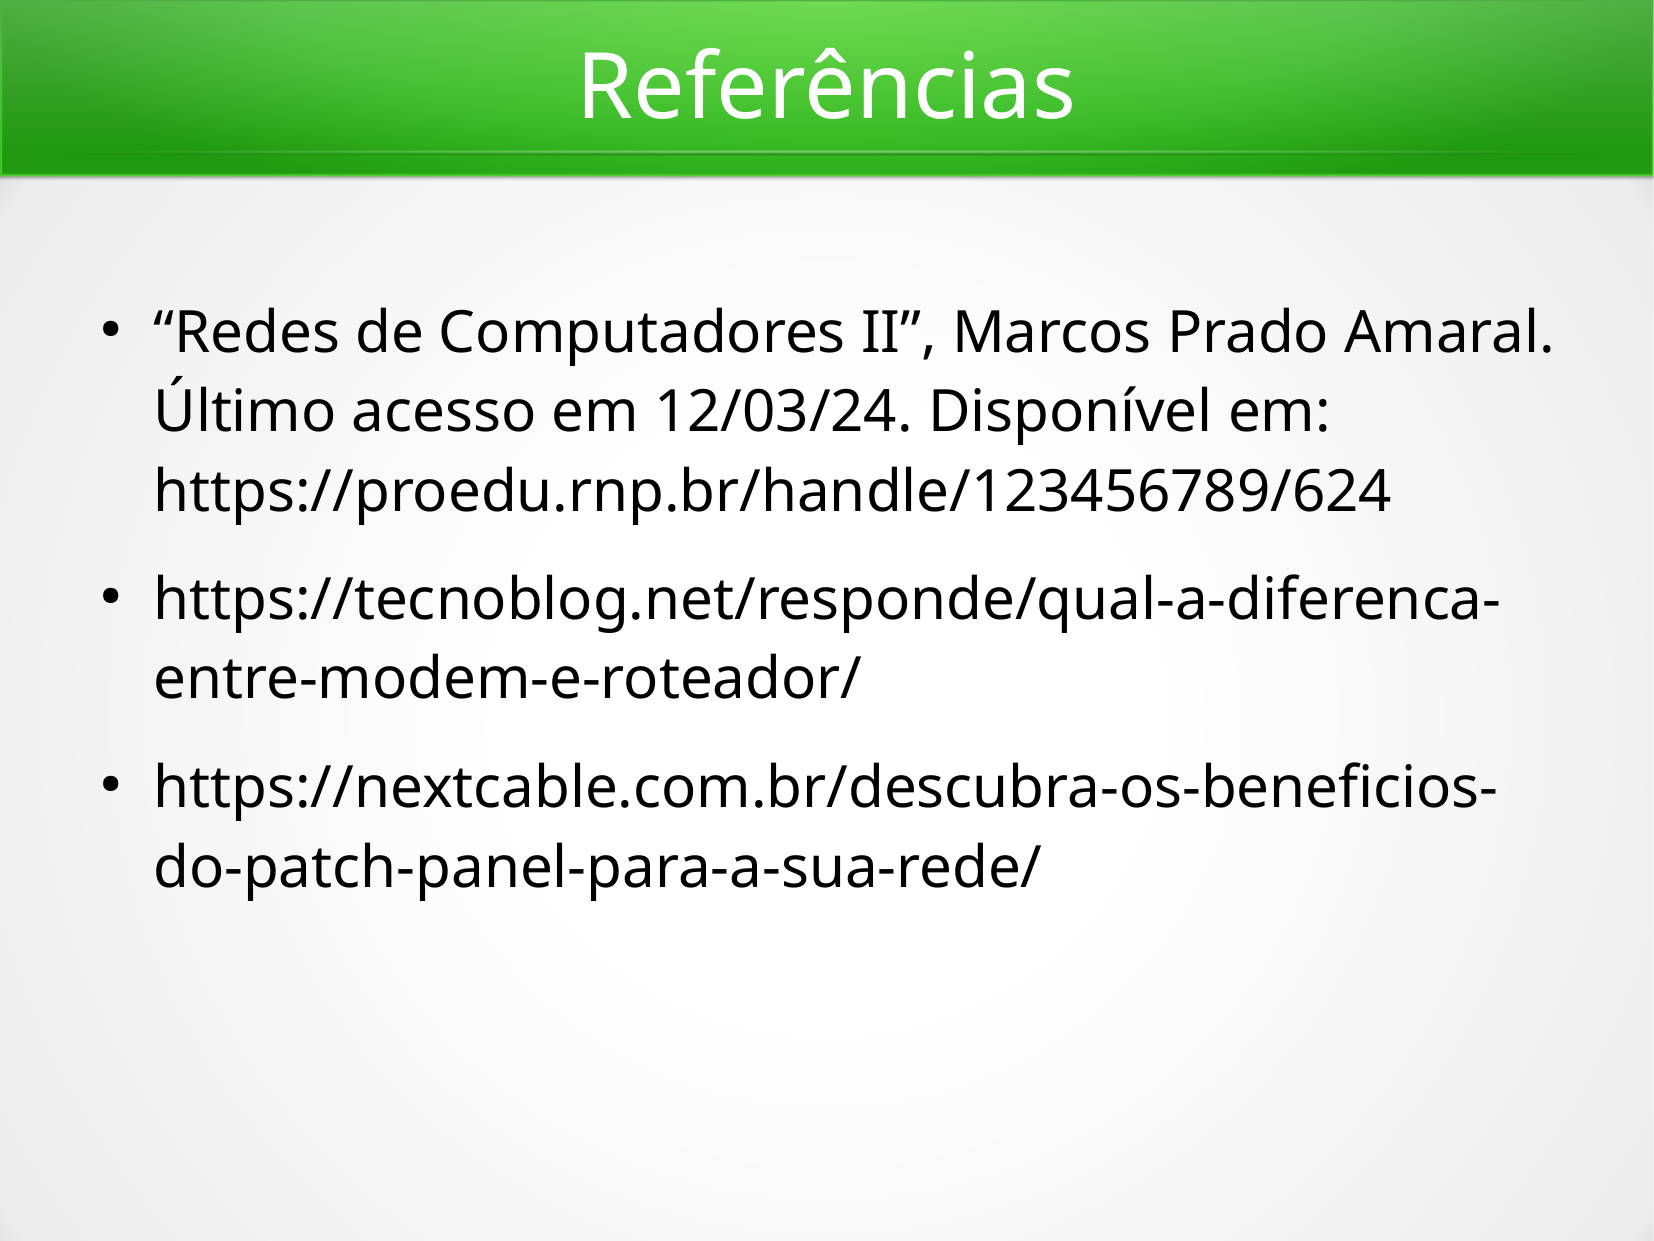

# Referências
“Redes de Computadores II”, Marcos Prado Amaral. Último acesso em 12/03/24. Disponível em: https://proedu.rnp.br/handle/123456789/624
https://tecnoblog.net/responde/qual-a-diferenca-entre-modem-e-roteador/
https://nextcable.com.br/descubra-os-beneficios-do-patch-panel-para-a-sua-rede/